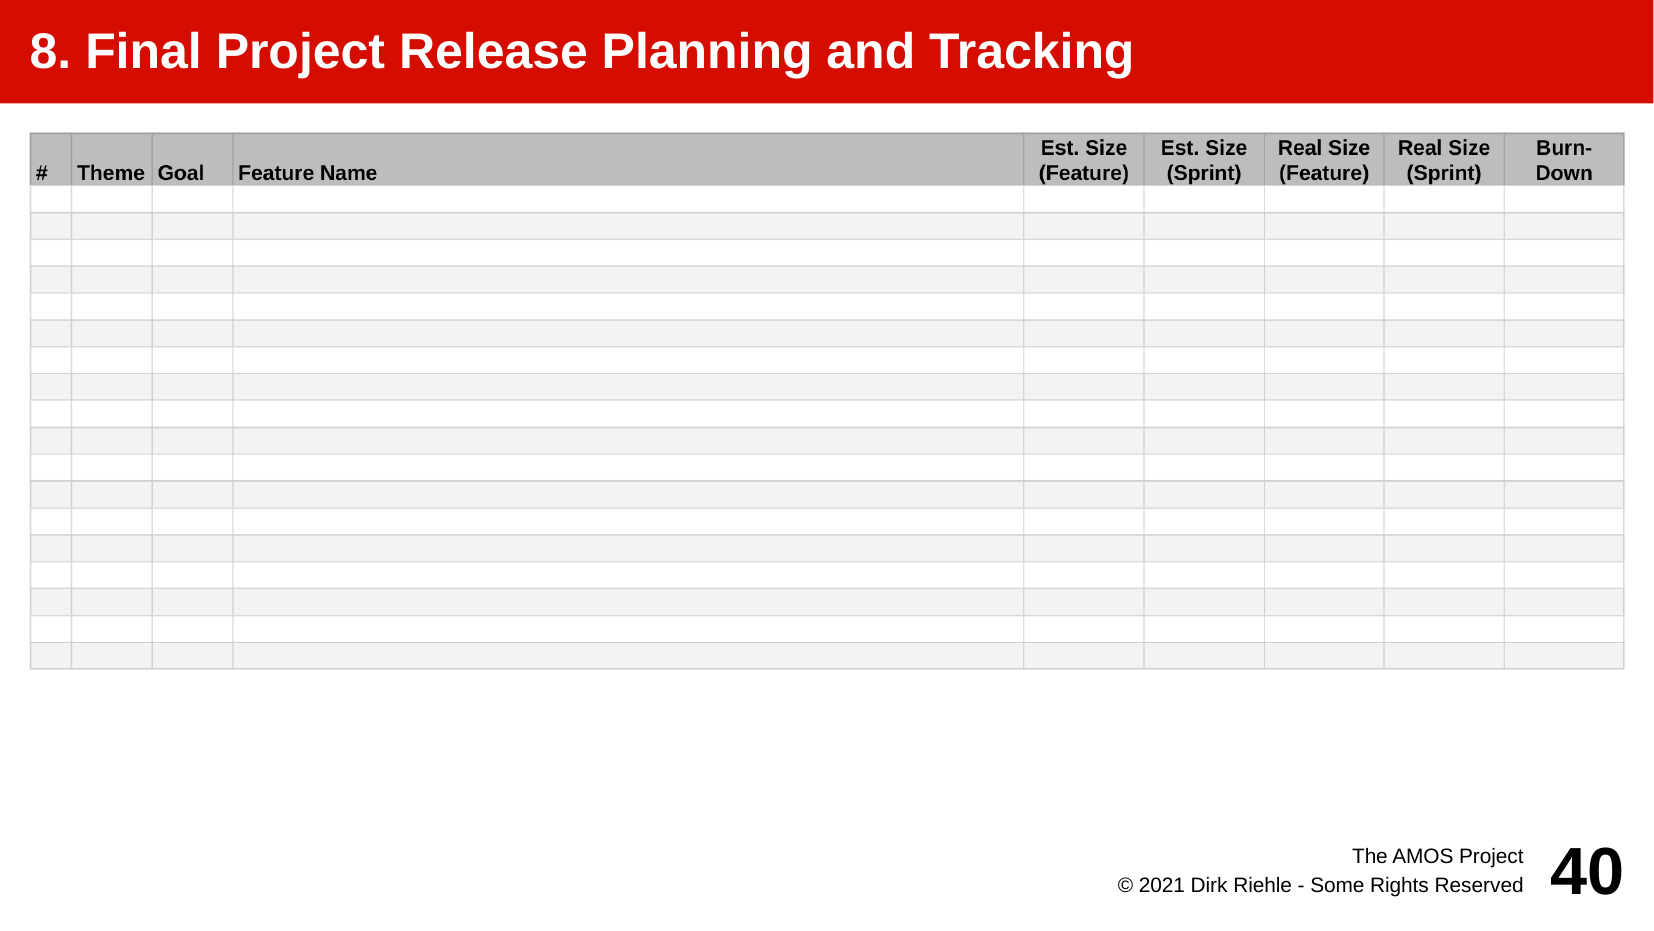

# 8. Final Project Release Planning and Tracking
The AMOS Project
40
© 2021 Dirk Riehle - Some Rights Reserved